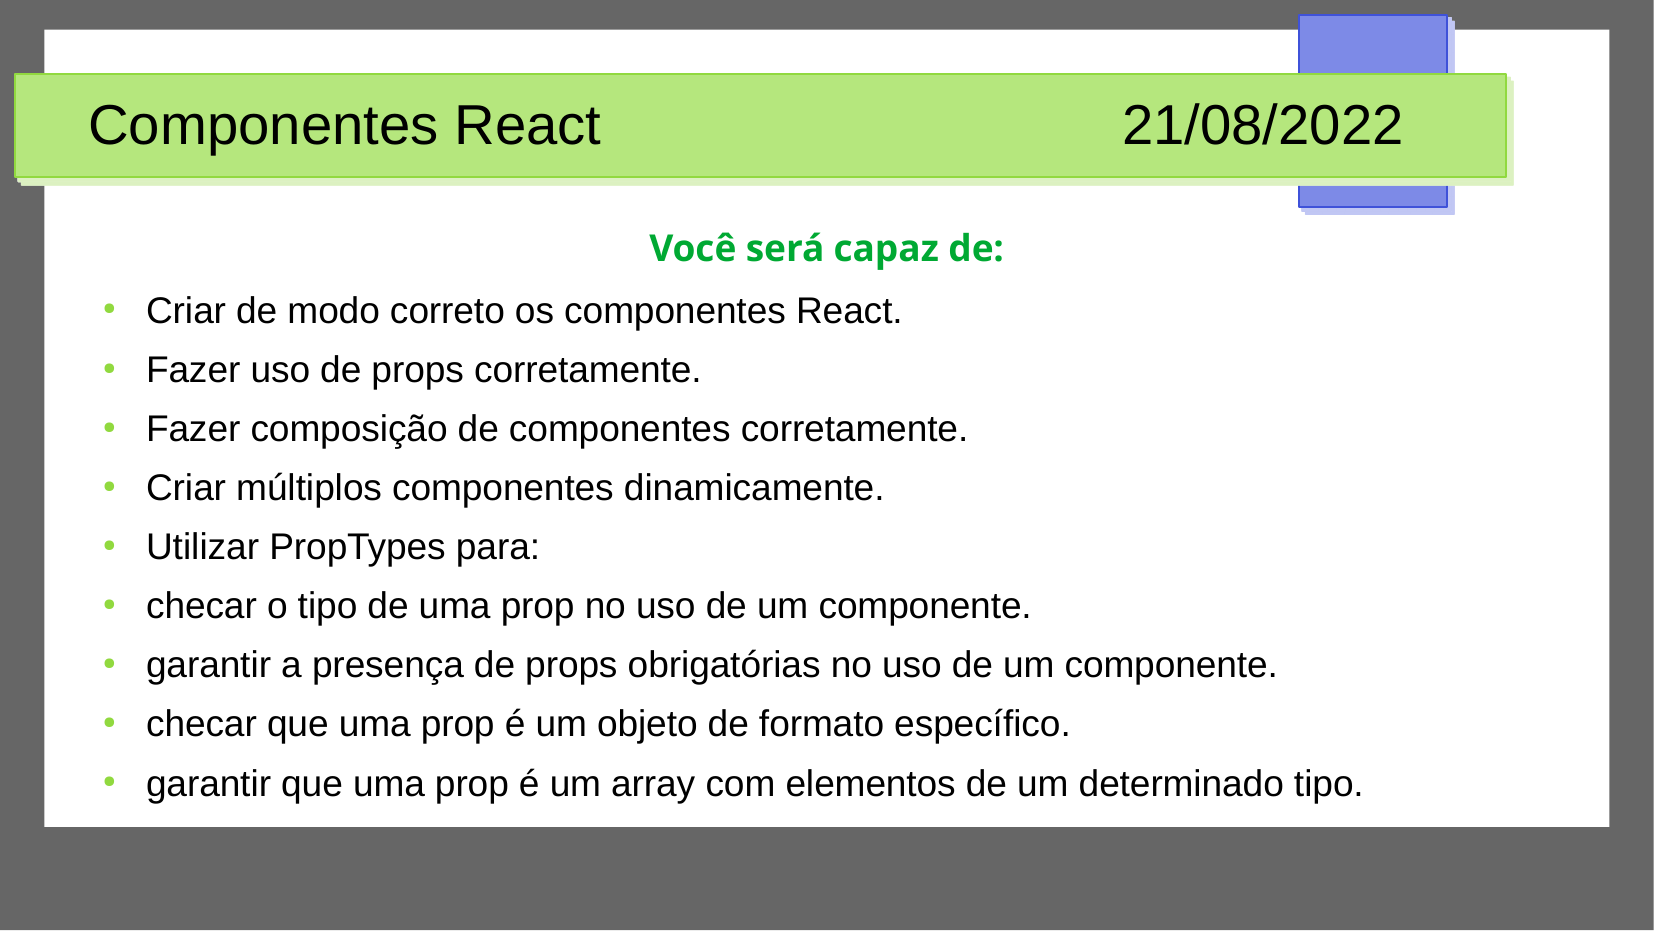

# Componentes React								21/08/2022
Você será capaz de:
Criar de modo correto os componentes React.
Fazer uso de props corretamente.
Fazer composição de componentes corretamente.
Criar múltiplos componentes dinamicamente.
Utilizar PropTypes para:
checar o tipo de uma prop no uso de um componente.
garantir a presença de props obrigatórias no uso de um componente.
checar que uma prop é um objeto de formato específico.
garantir que uma prop é um array com elementos de um determinado tipo.